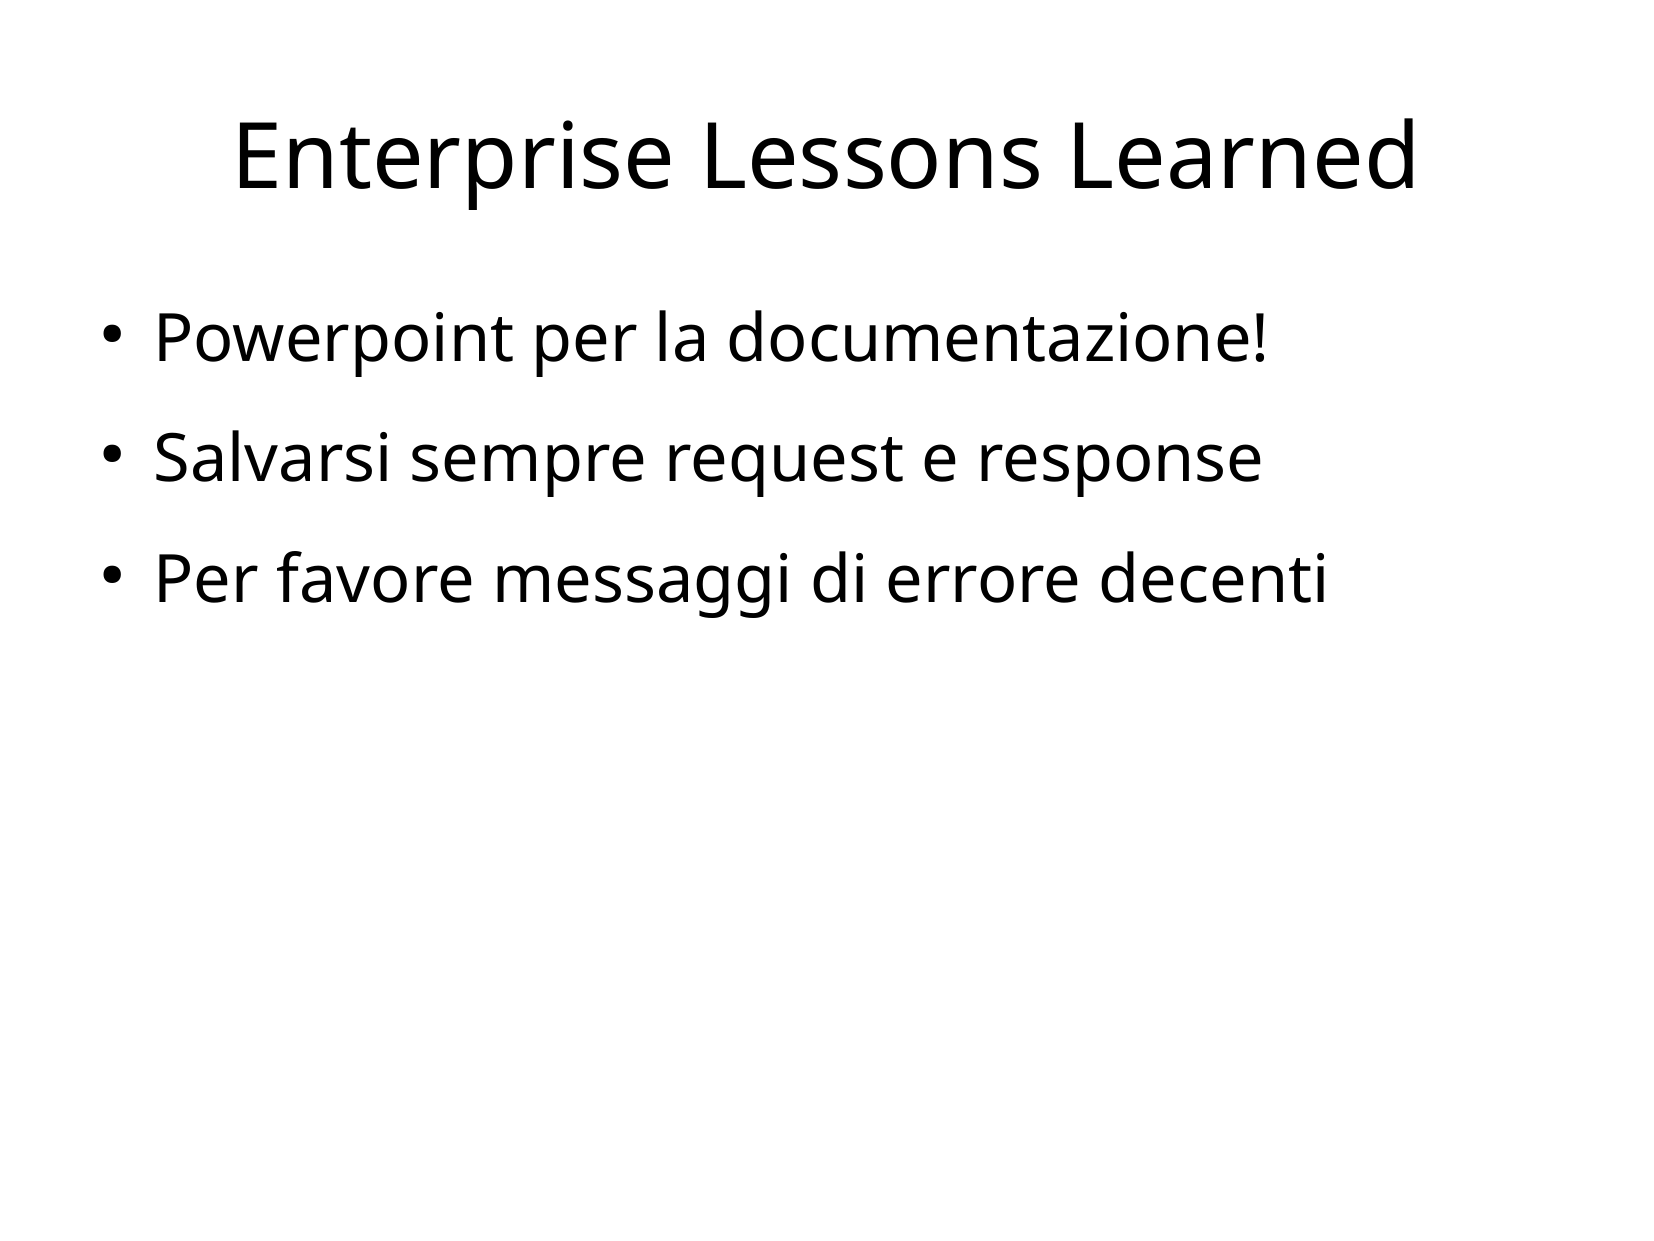

# Enterprise Lessons Learned
Powerpoint per la documentazione!
Salvarsi sempre request e response
Per favore messaggi di errore decenti